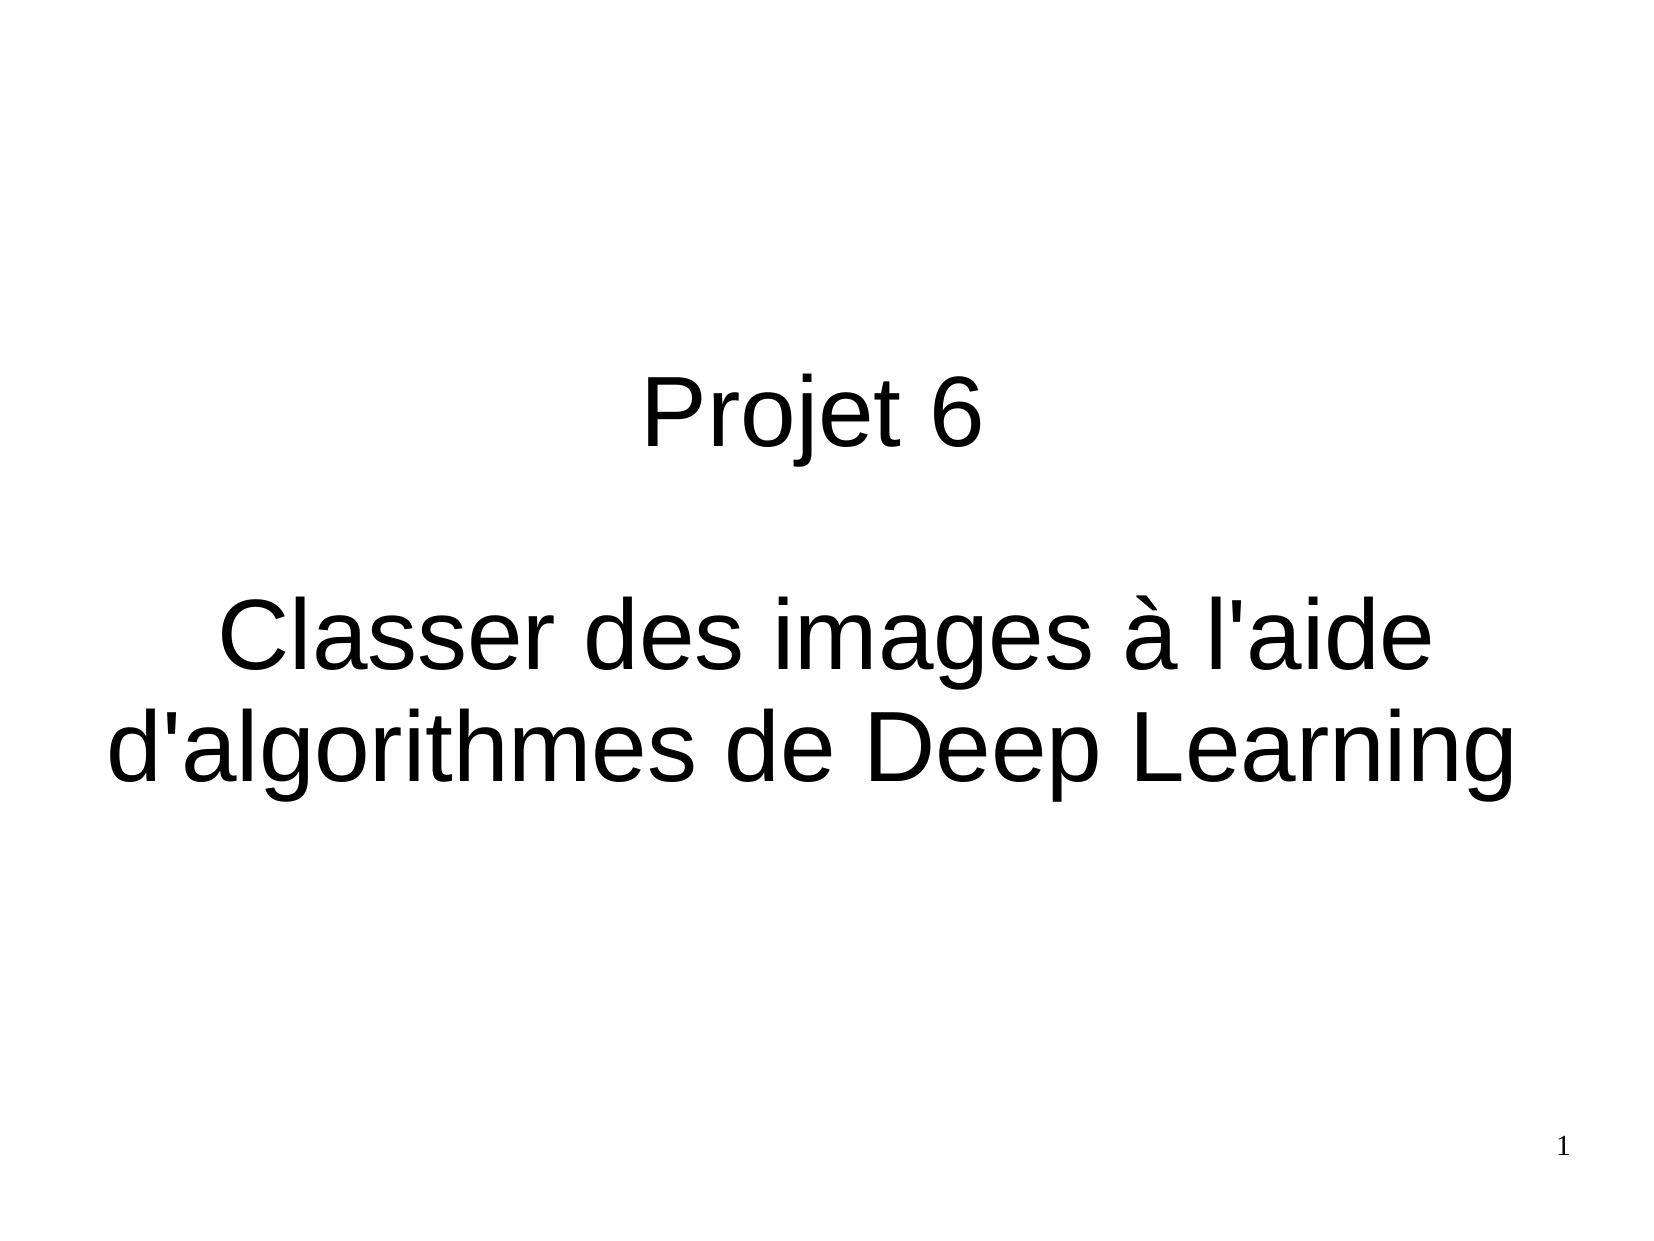

# Projet 6
Classer des images à l'aide d'algorithmes de Deep Learning
1